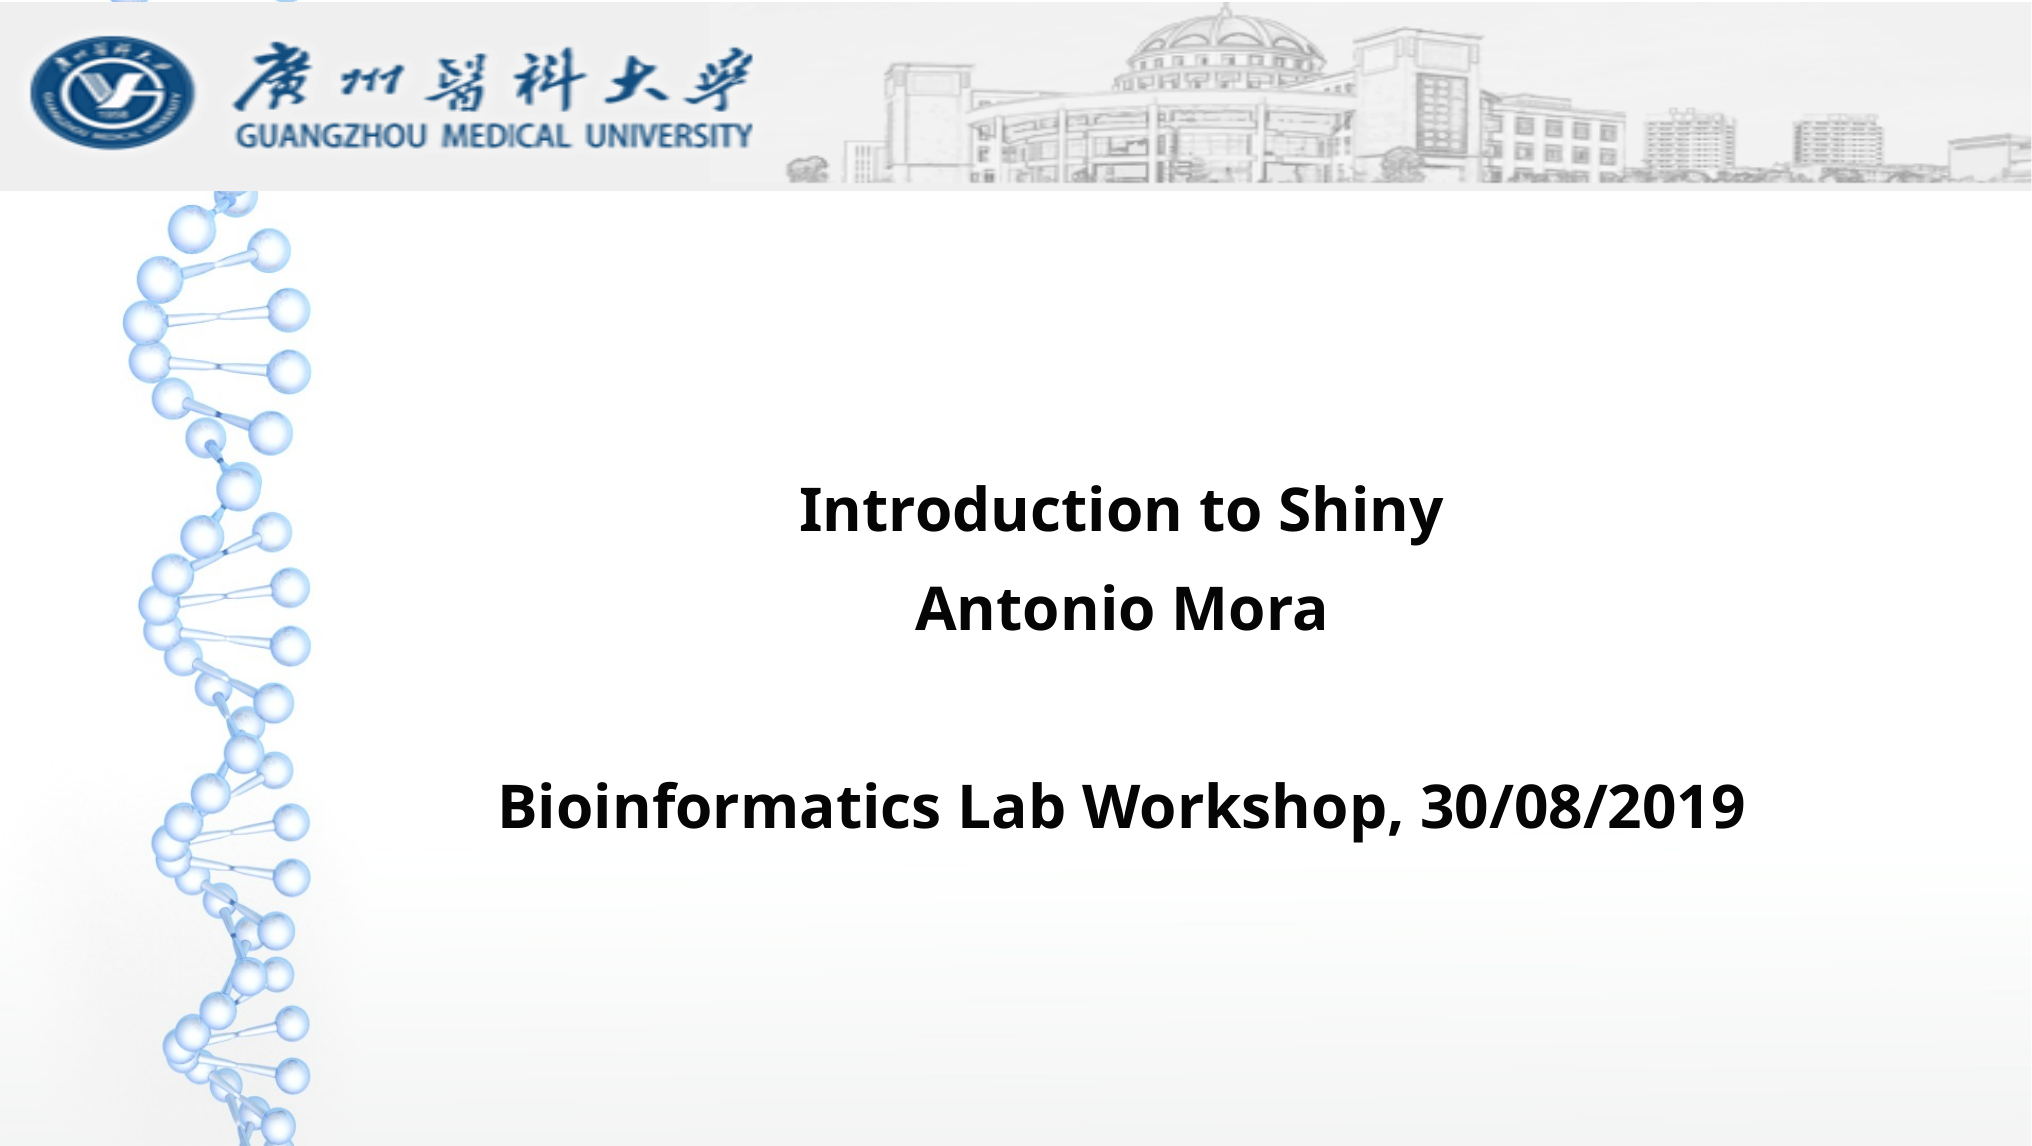

# Introduction to Shiny
Antonio Mora
Bioinformatics Lab Workshop, 30/08/2019